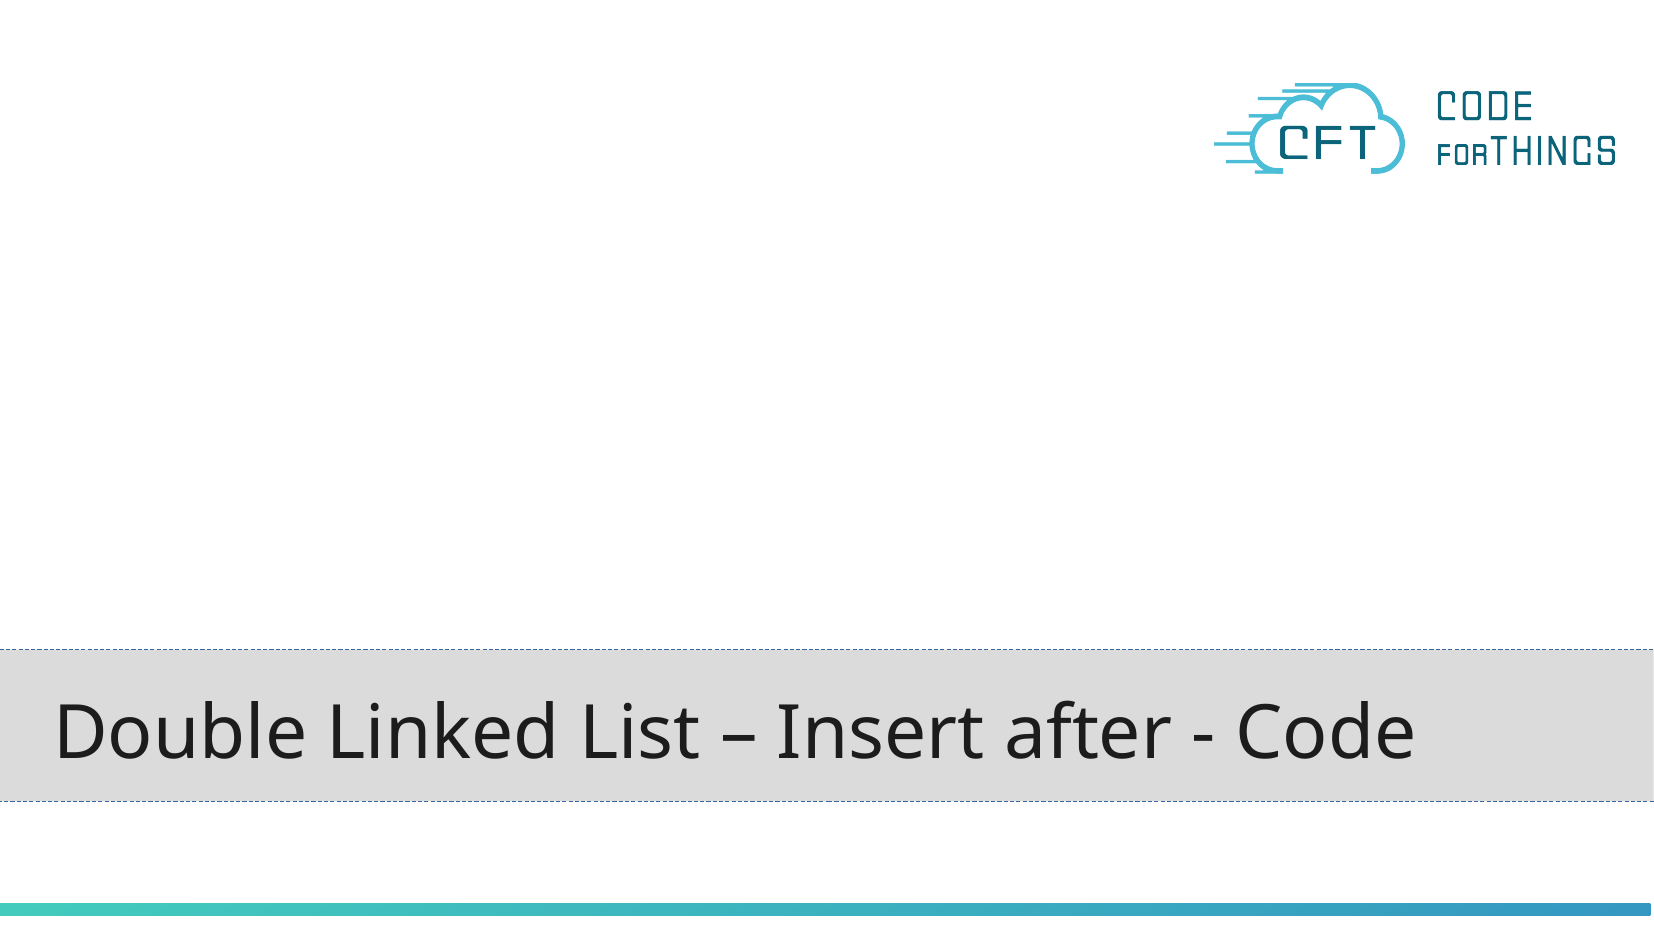

# Double Linked List – Insert after - Code